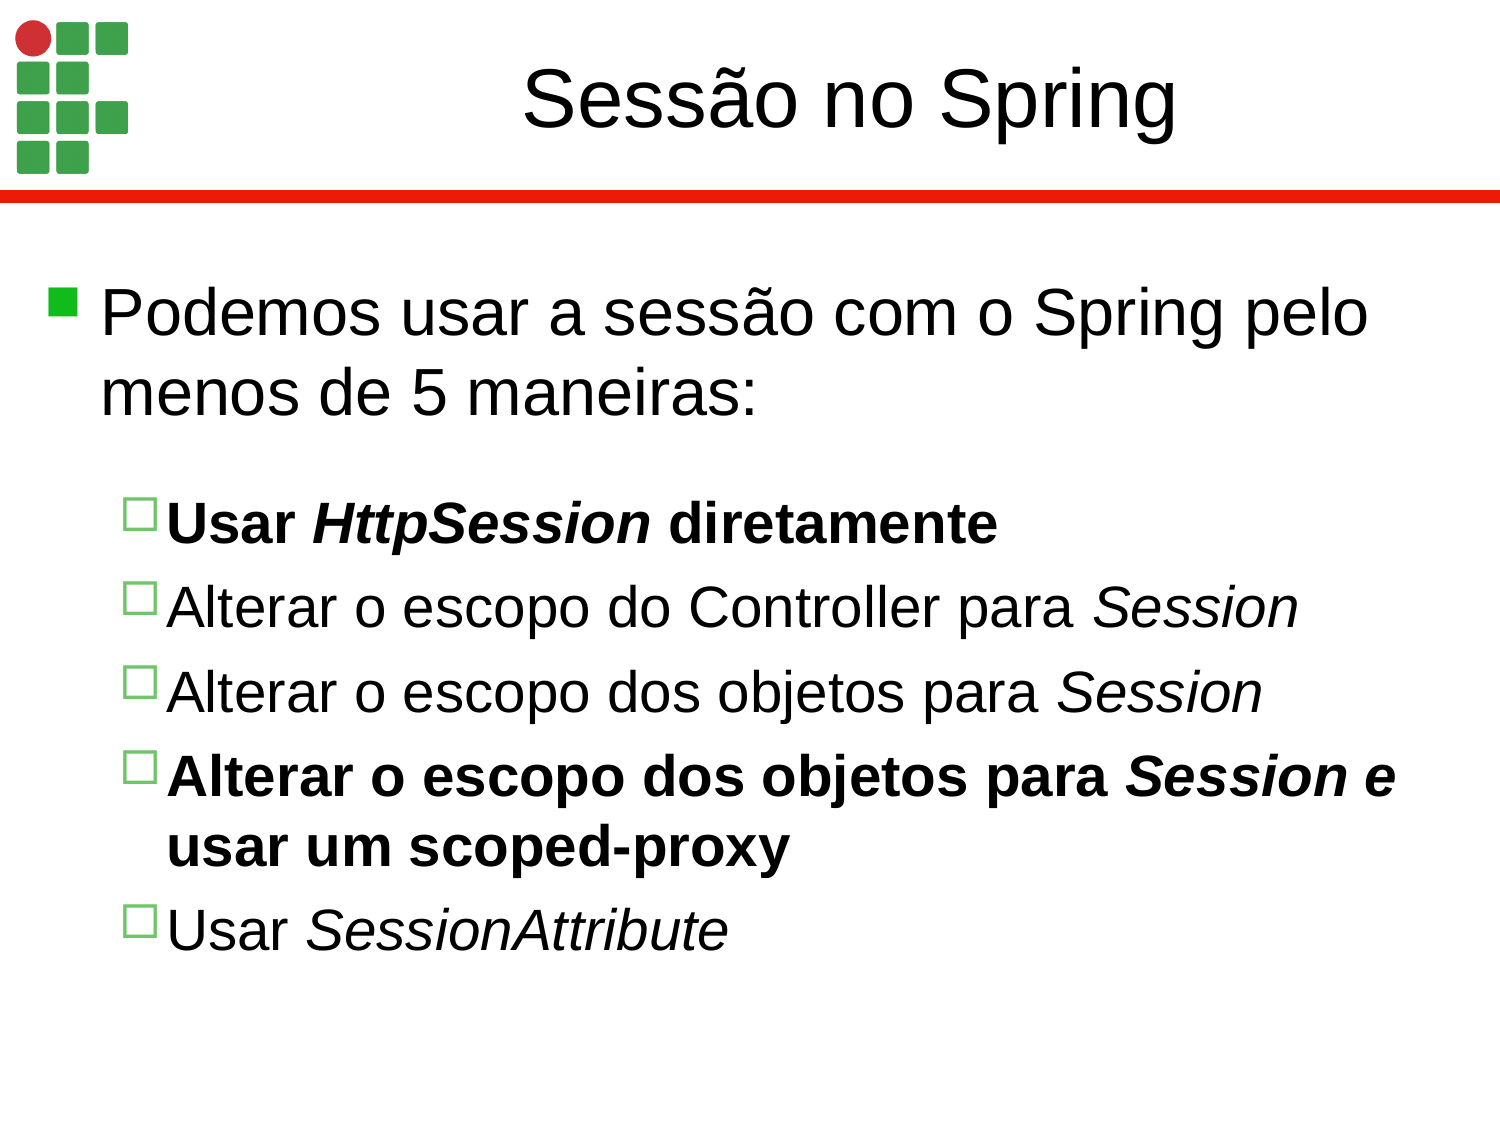

# Sessão no Spring
Podemos usar a sessão com o Spring pelo menos de 5 maneiras:
Usar HttpSession diretamente
Alterar o escopo do Controller para Session
Alterar o escopo dos objetos para Session
Alterar o escopo dos objetos para Session e usar um scoped-proxy
Usar SessionAttribute